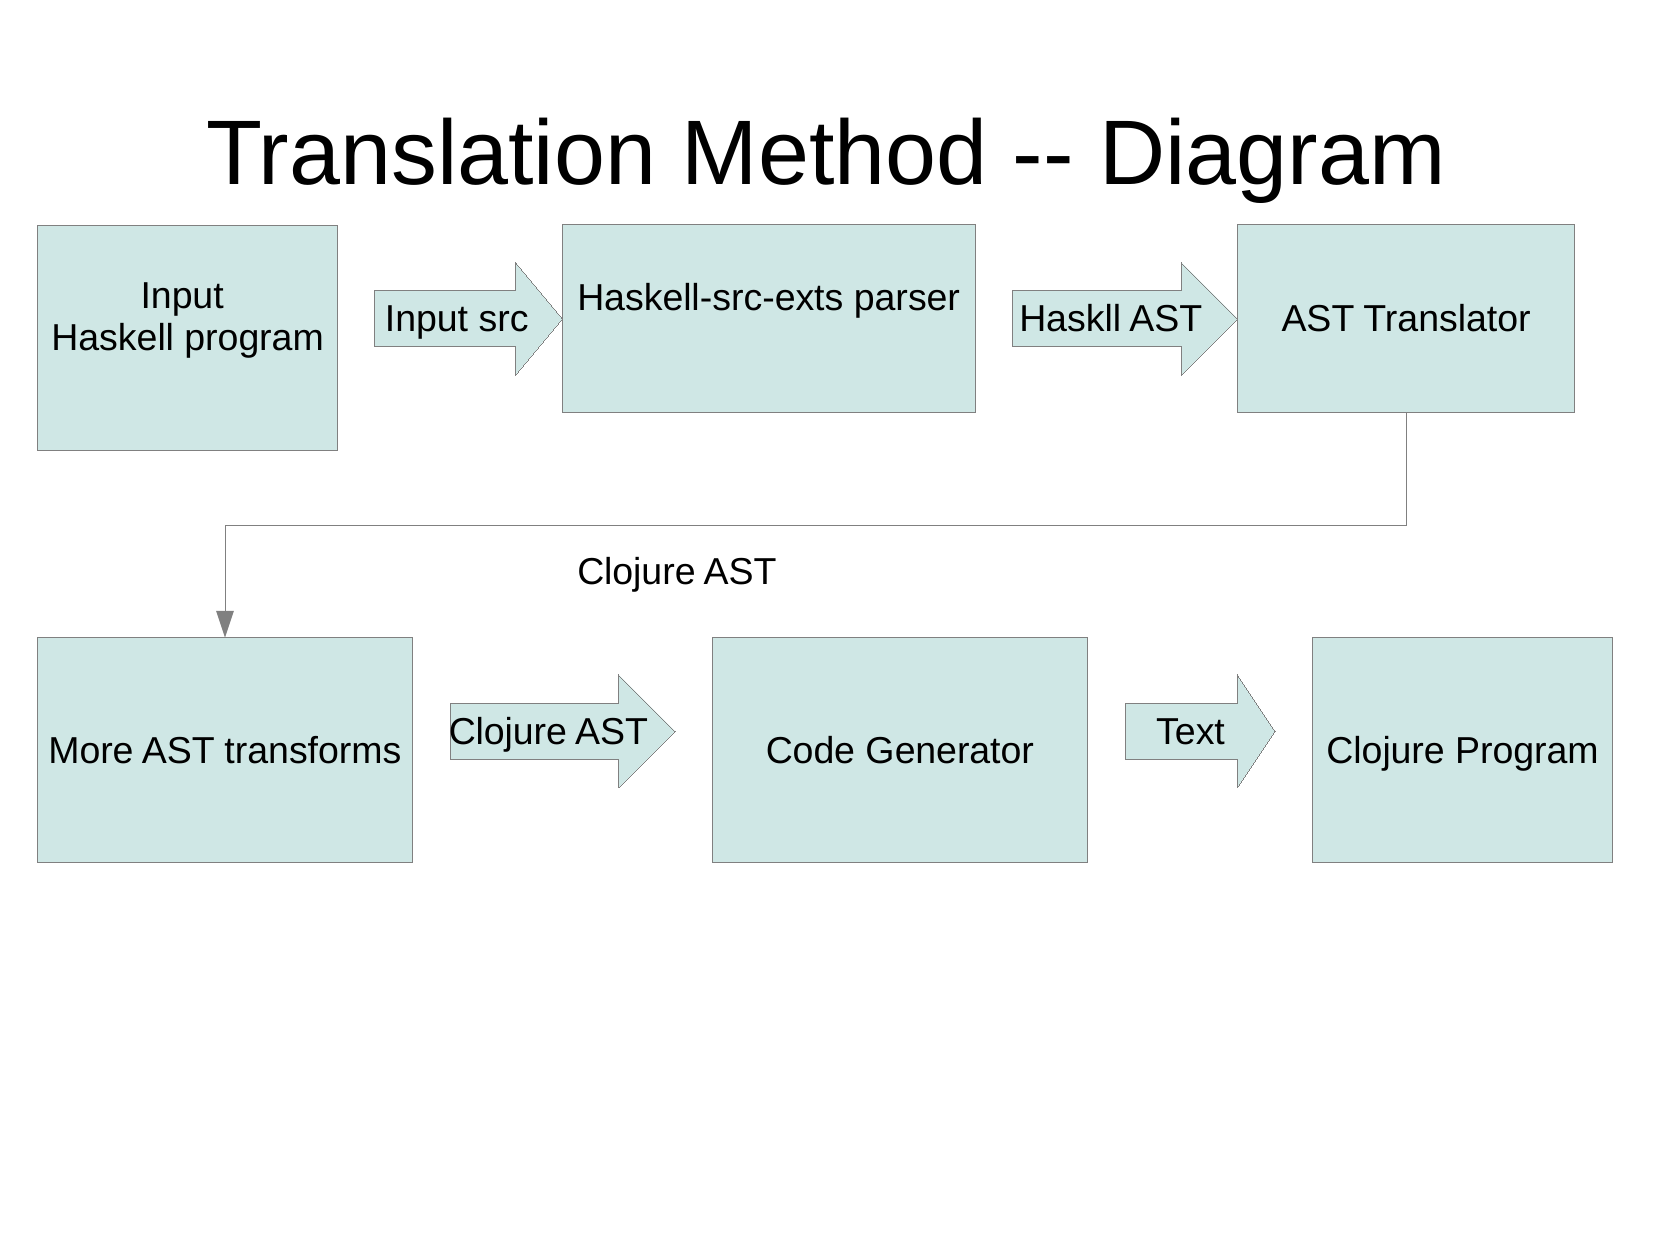

# Translation Method -- Diagram
Input
Haskell program
Haskell-src-exts parser
AST Translator
Input src
Haskll AST
Clojure AST
More AST transforms
Code Generator
Clojure Program
Clojure AST
Text